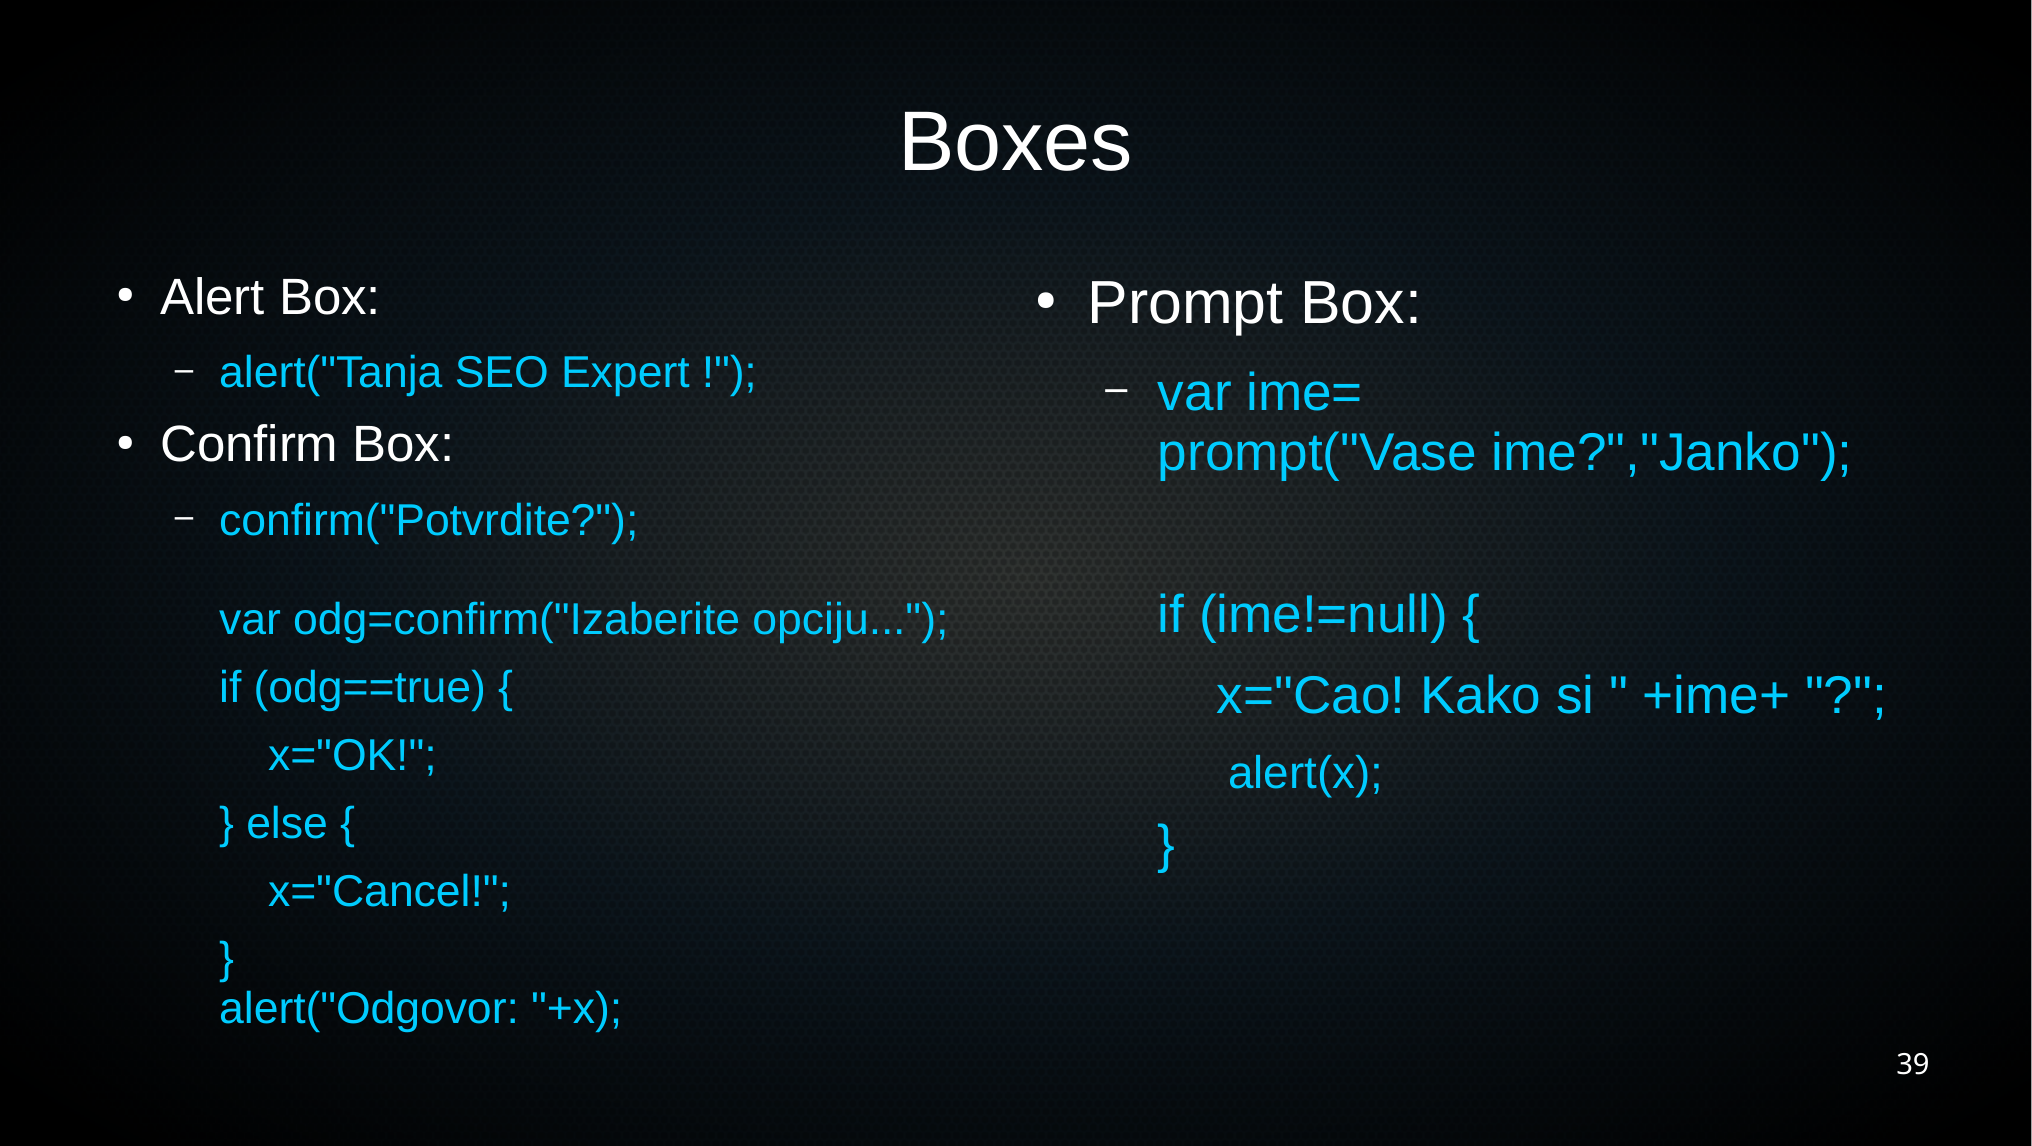

# Boxes
Alert Box:
alert("Tanja SEO Expert !");
Confirm Box:
confirm("Potvrdite?");
var odg=confirm("Izaberite opciju...");
if (odg==true) {
 x="OK!";
} else {
 x="Cancel!";
}
alert("Odgovor: "+x);
Prompt Box:
var ime=
prompt("Vase ime?","Janko");
if (ime!=null) {
 x="Cao! Kako si " +ime+ "?";
alert(x);
}
39